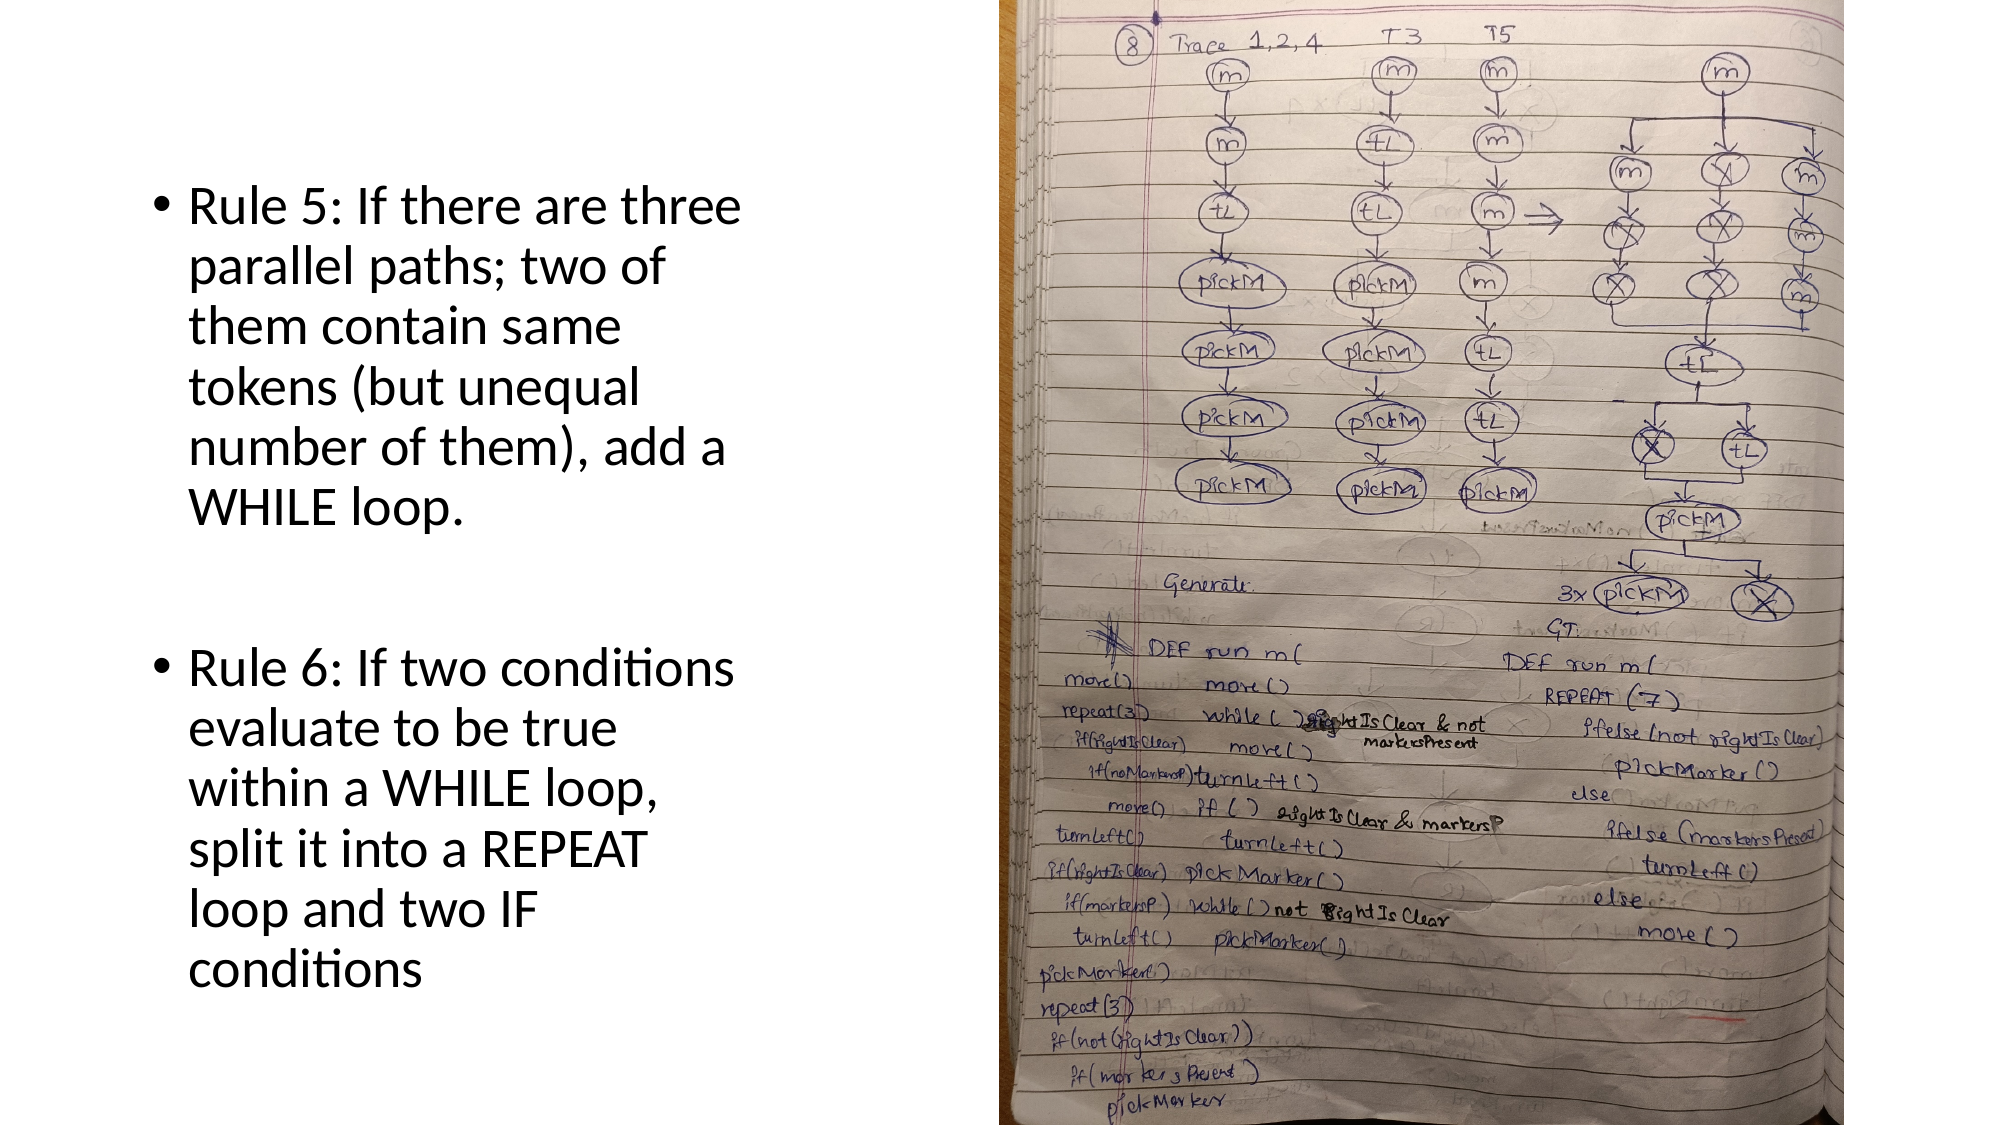

# Rule 5: If there are three parallel paths; two of them contain same tokens (but unequal number of them), add a WHILE loop.
Rule 6: If two conditions evaluate to be true within a WHILE loop, split it into a REPEAT loop and two IF conditions